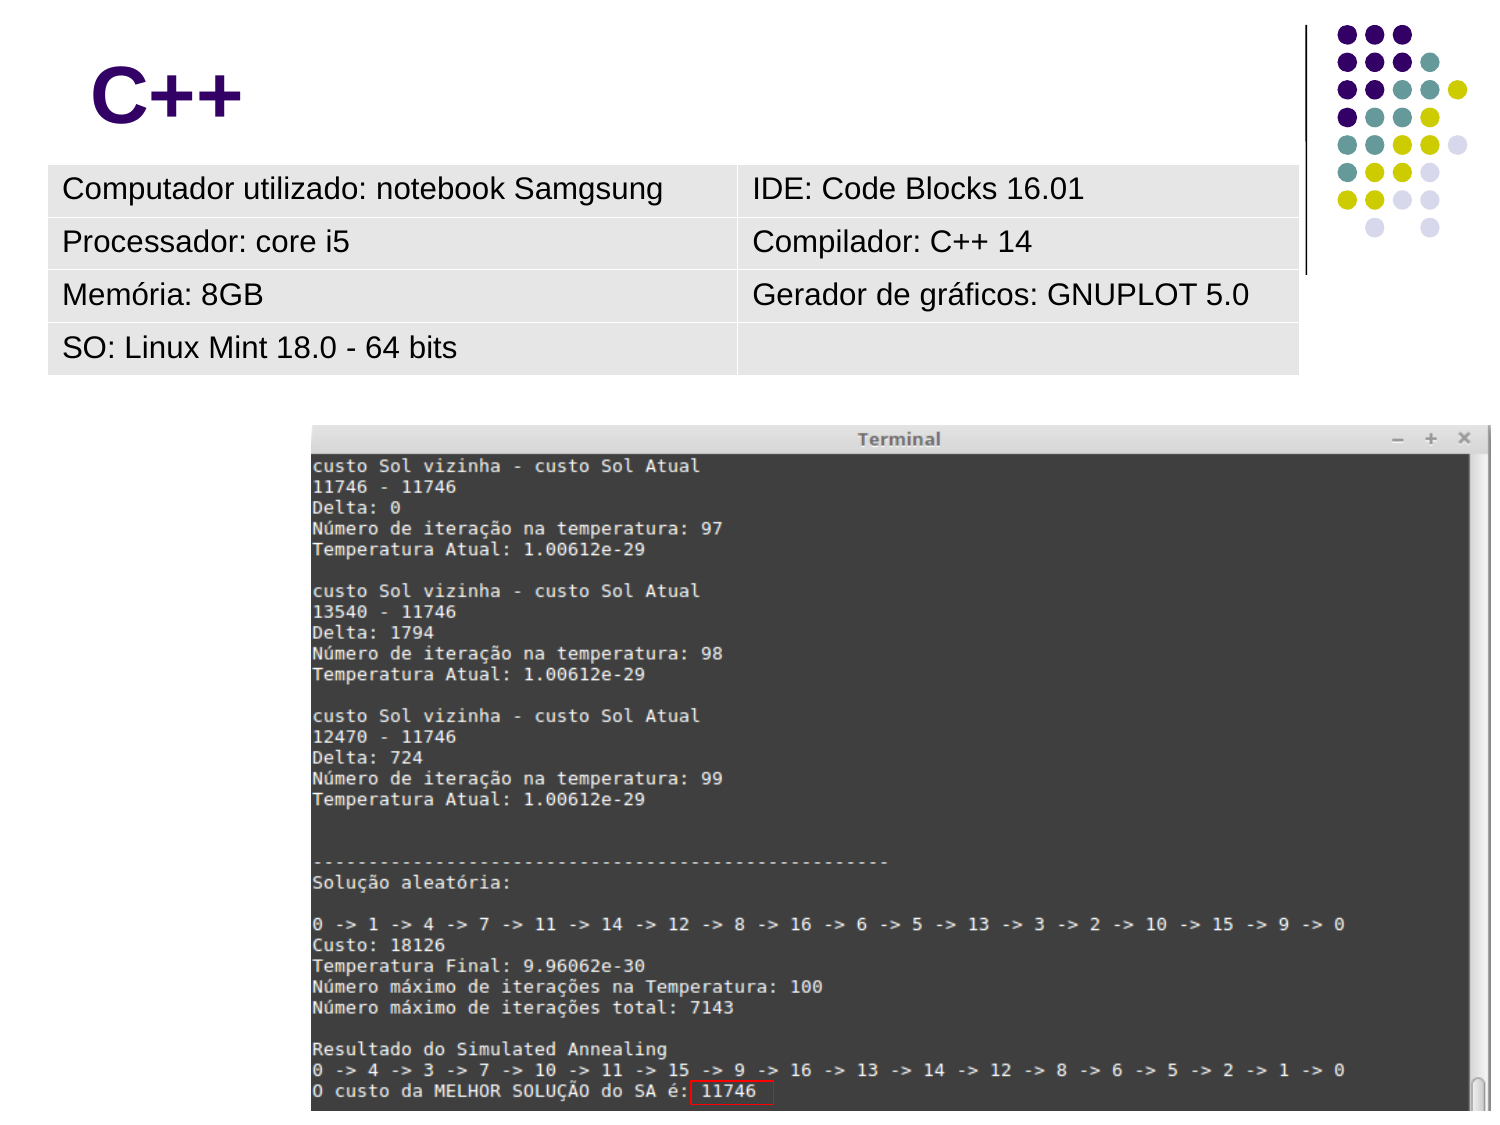

# C++
| Computador utilizado: notebook Samgsung | IDE: Code Blocks 16.01 |
| --- | --- |
| Processador: core i5 | Compilador: C++ 14 |
| Memória: 8GB | Gerador de gráficos: GNUPLOT 5.0 |
| SO: Linux Mint 18.0 - 64 bits | |